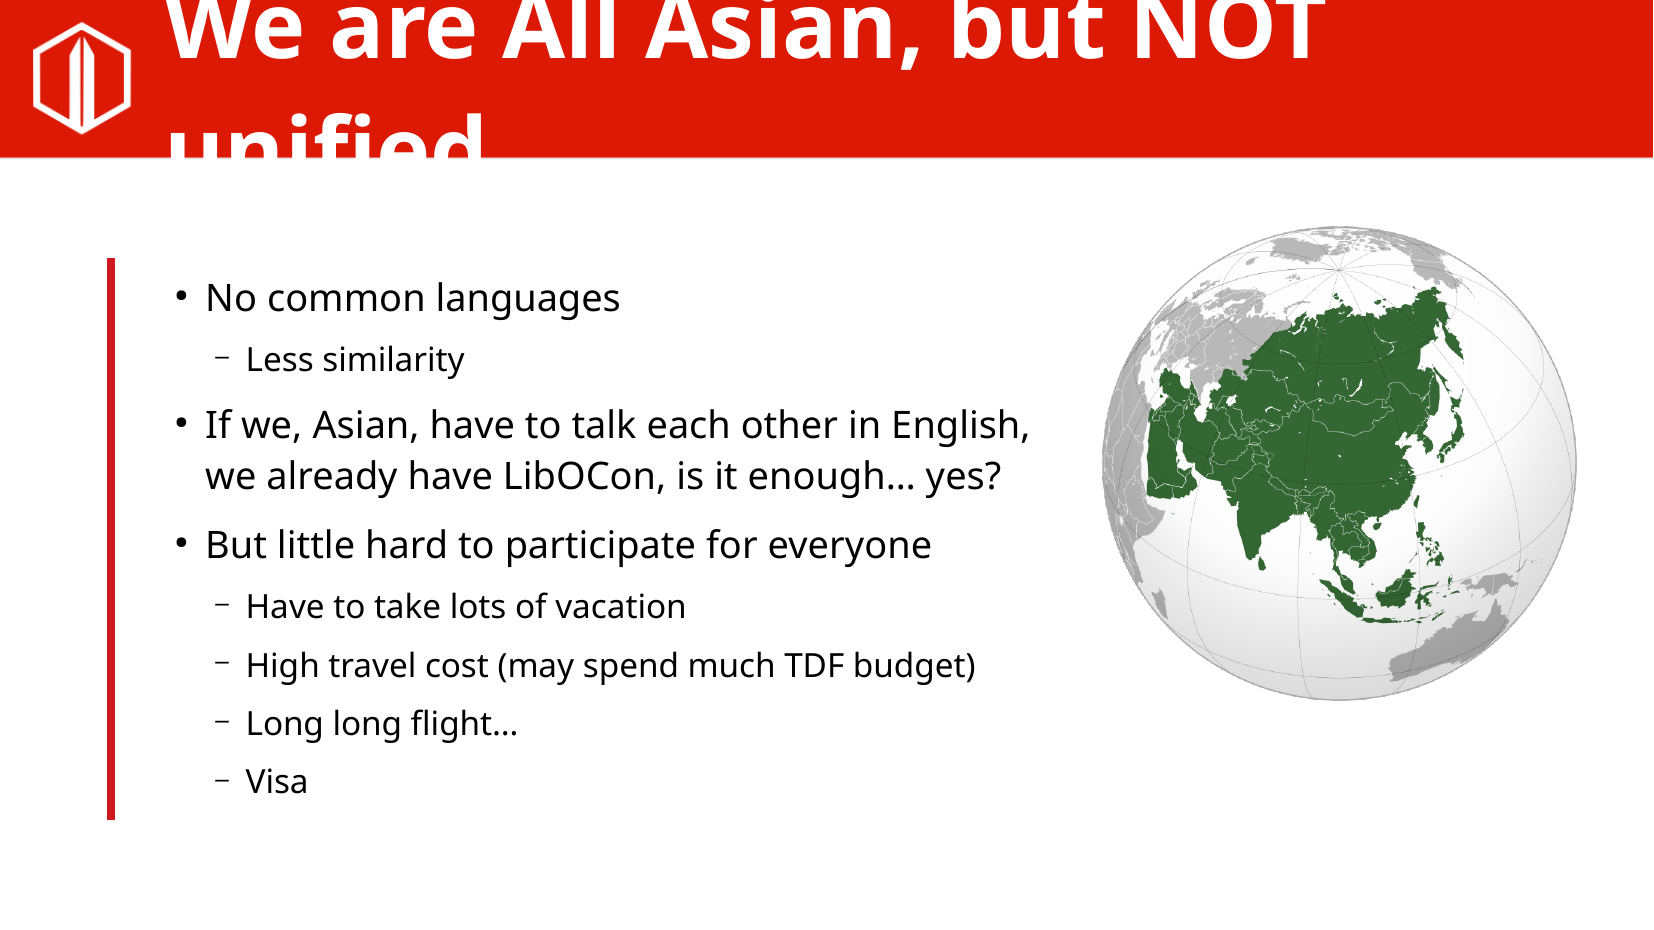

# We are All Asian, but NOT unified
No common languages
Less similarity
If we, Asian, have to talk each other in English, we already have LibOCon, is it enough… yes?
But little hard to participate for everyone
Have to take lots of vacation
High travel cost (may spend much TDF budget)
Long long flight…
Visa